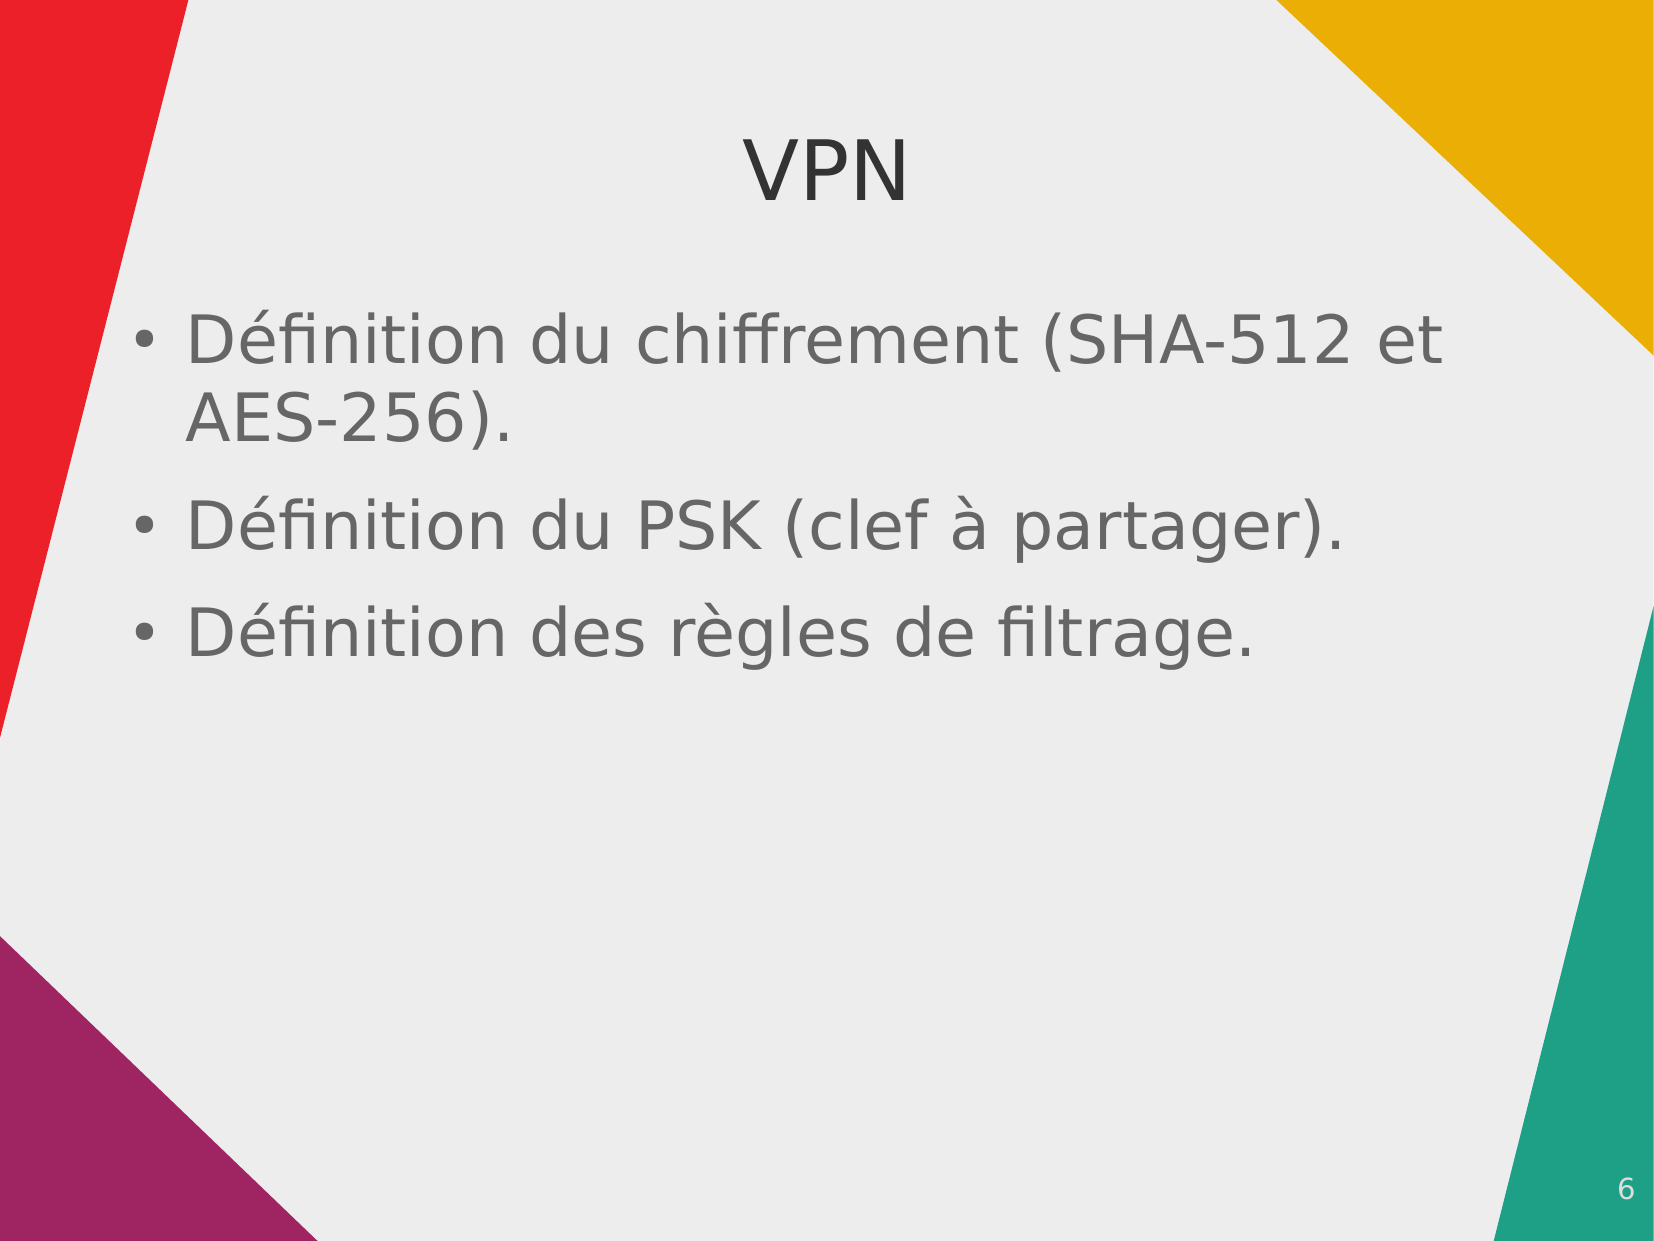

# VPN
Définition du chiffrement (SHA-512 et AES-256).
Définition du PSK (clef à partager).
Définition des règles de filtrage.
6